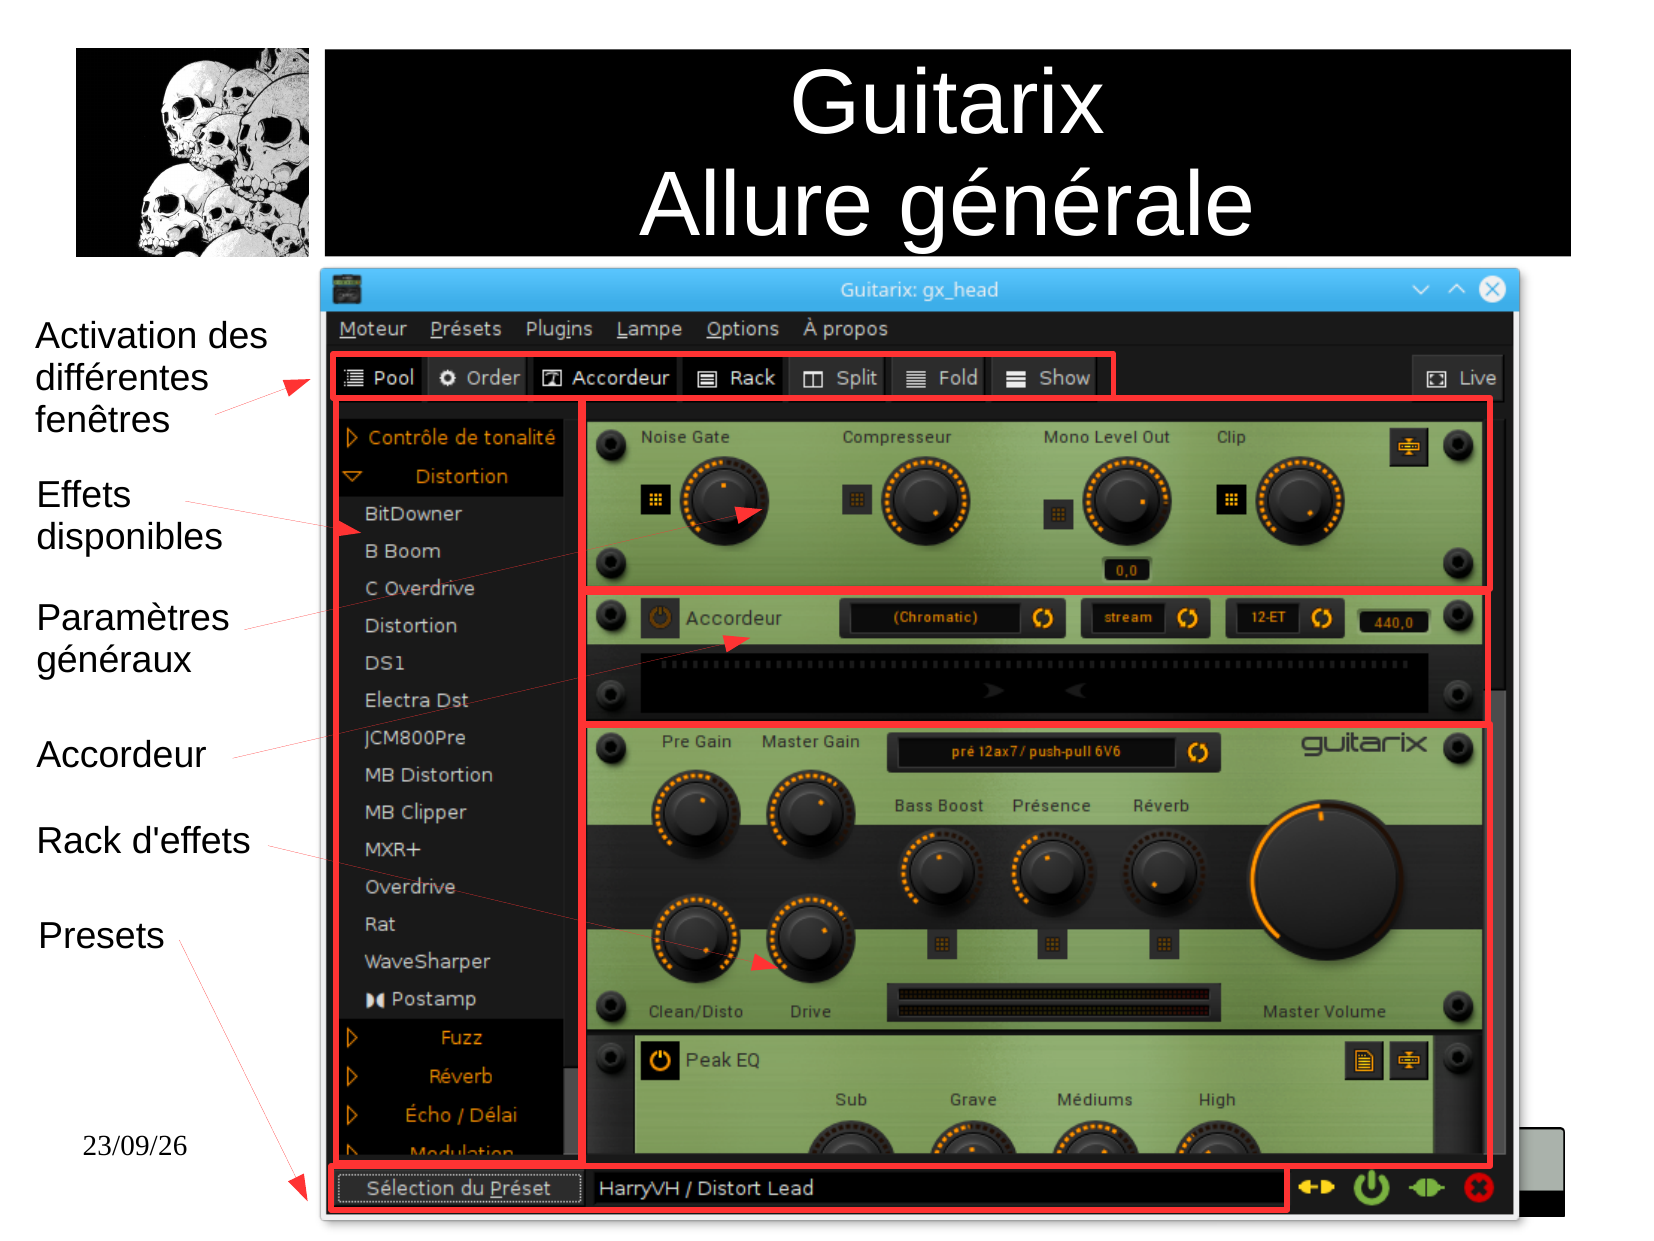

# Guitarix Allure générale
Activation des différentes fenêtres
Effets disponibles
Paramètres généraux
Accordeur
Rack d'effets
Presets
Y. Collette
3